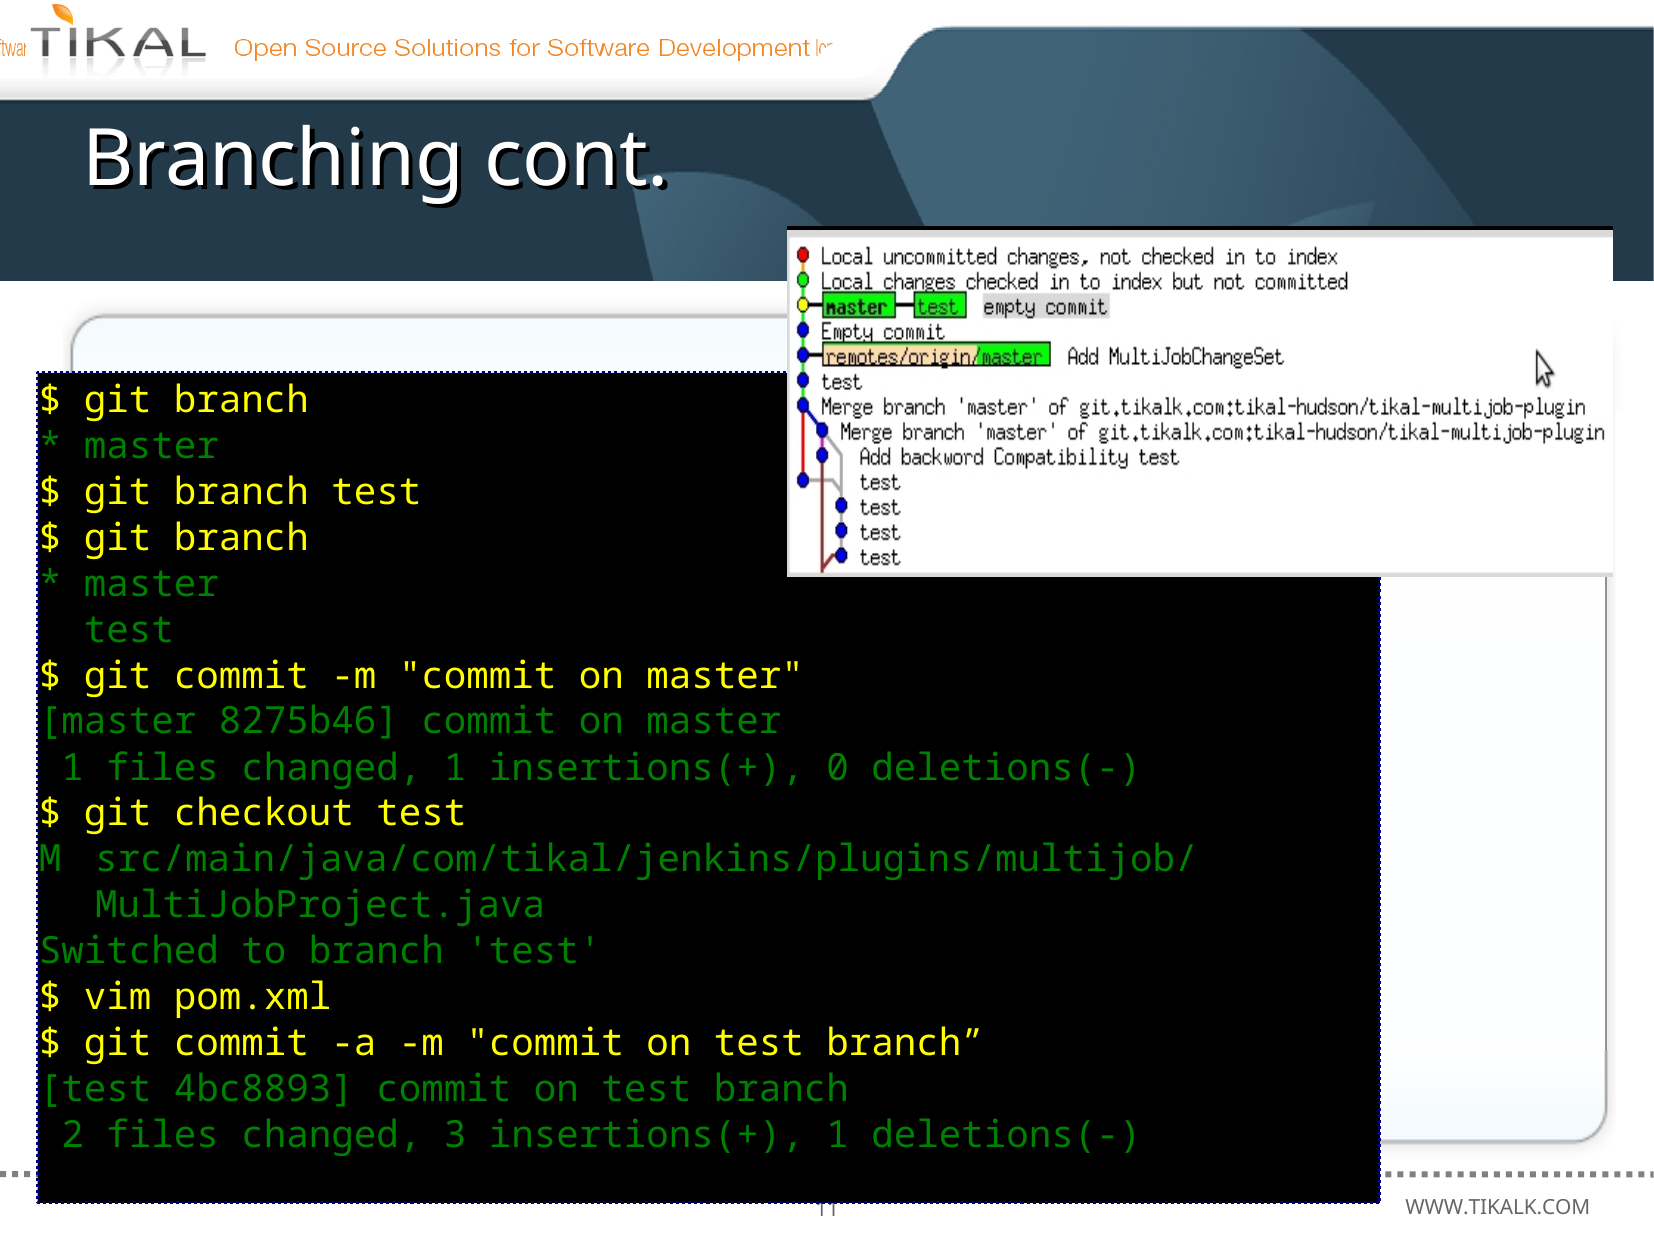

# Branching cont.
$ git branch
* master
$ git branch test
$ git branch
* master
 test
$ git commit -m "commit on master"
[master 8275b46] commit on master
 1 files changed, 1 insertions(+), 0 deletions(-)
$ git checkout test
M	src/main/java/com/tikal/jenkins/plugins/multijob/MultiJobProject.java
Switched to branch 'test'
$ vim pom.xml
$ git commit -a -m "commit on test branch”
[test 4bc8893] commit on test branch
 2 files changed, 3 insertions(+), 1 deletions(-)